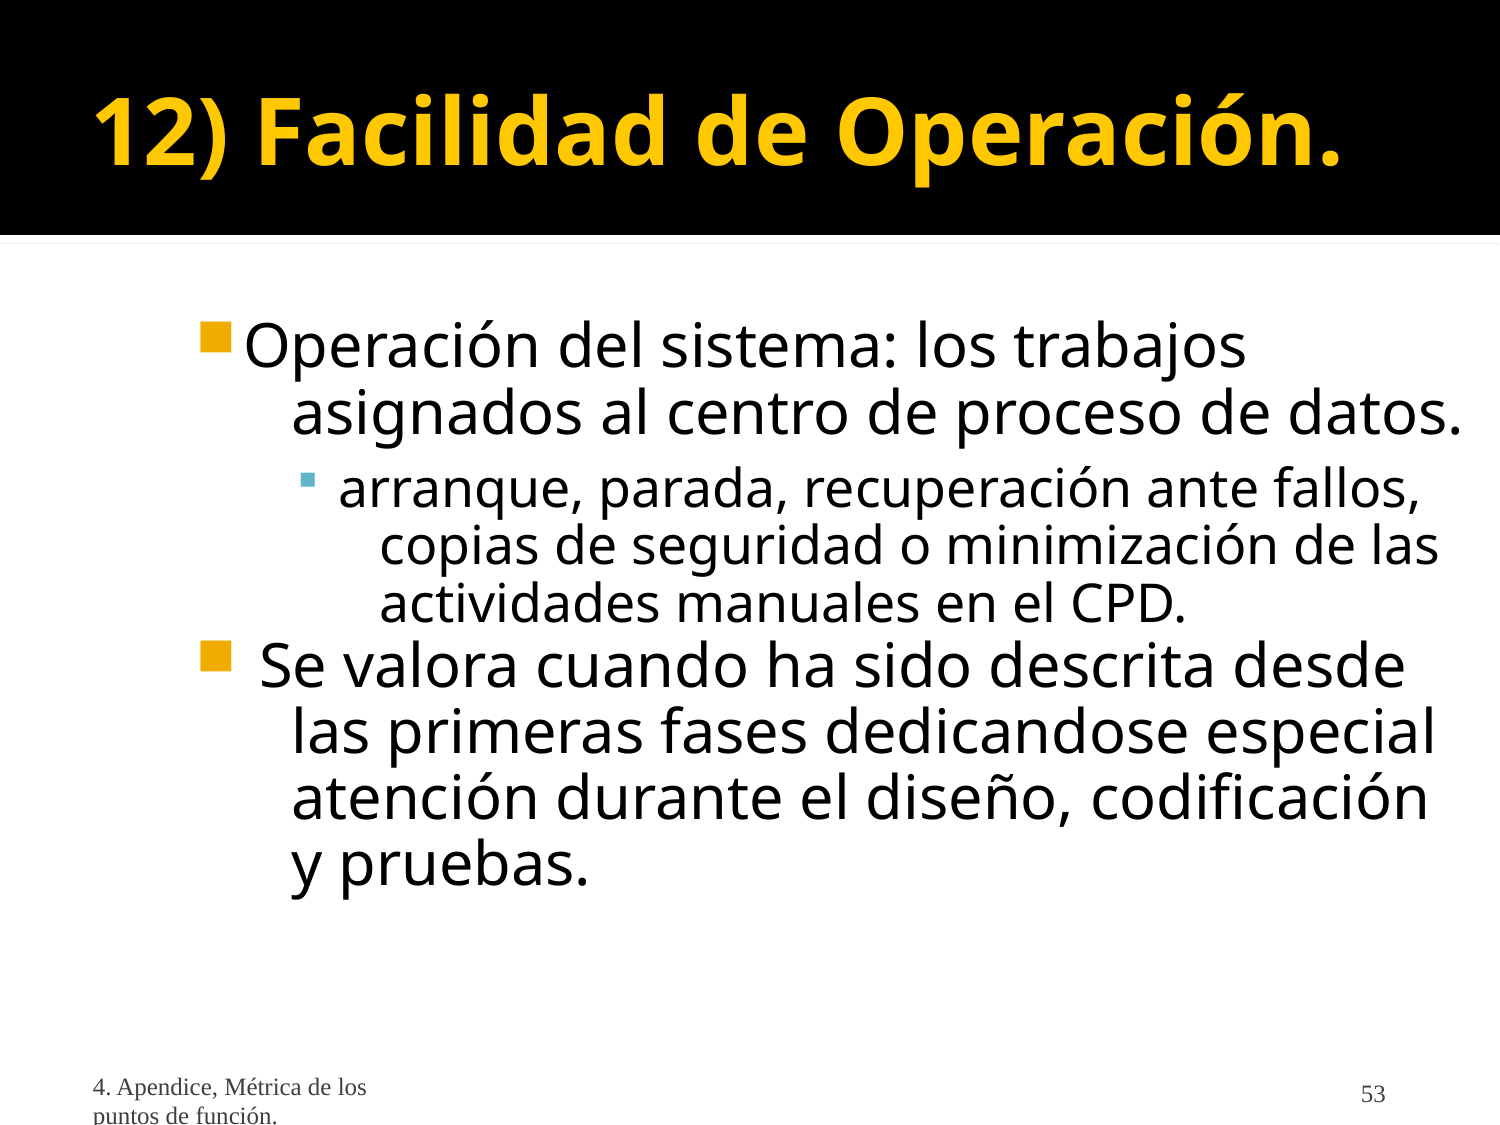

# 12) Facilidad de Operación.
Operación del sistema: los trabajos asignados al centro de proceso de datos.
arranque, parada, recuperación ante fallos, copias de seguridad o minimización de las actividades manuales en el CPD.
 Se valora cuando ha sido descrita desde las primeras fases dedicandose especial atención durante el diseño, codificación y pruebas.
4. Apendice, Métrica de los puntos de función.